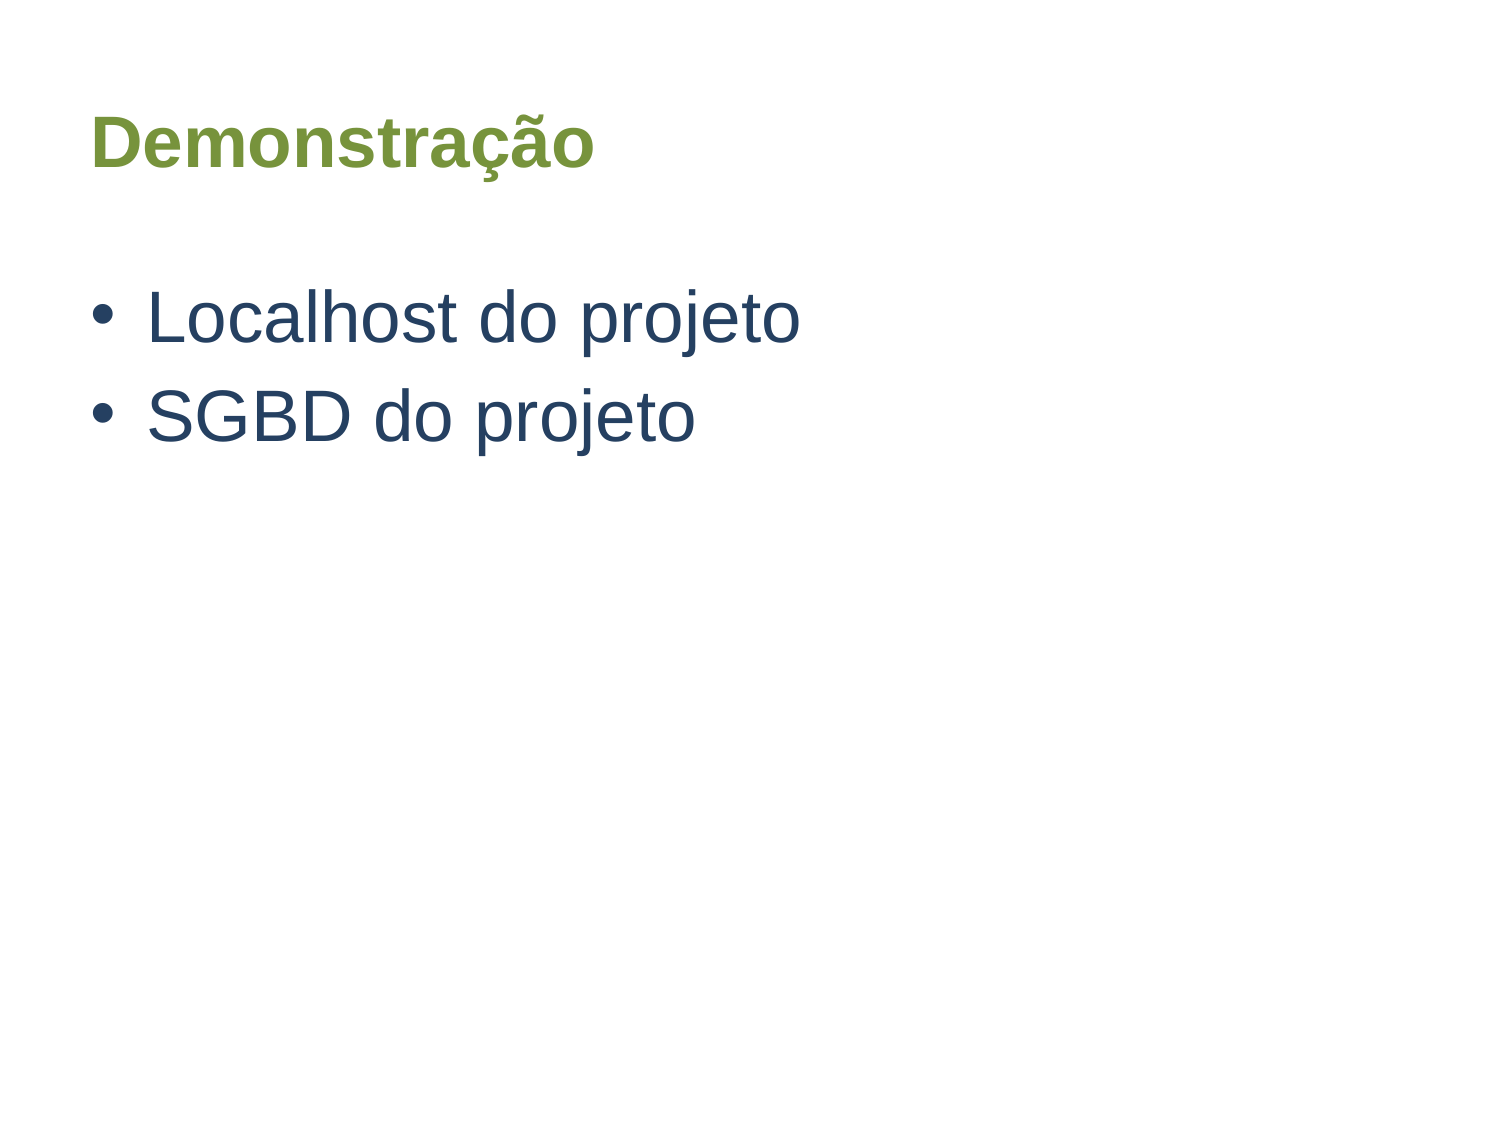

# Demonstração
Localhost do projeto
SGBD do projeto